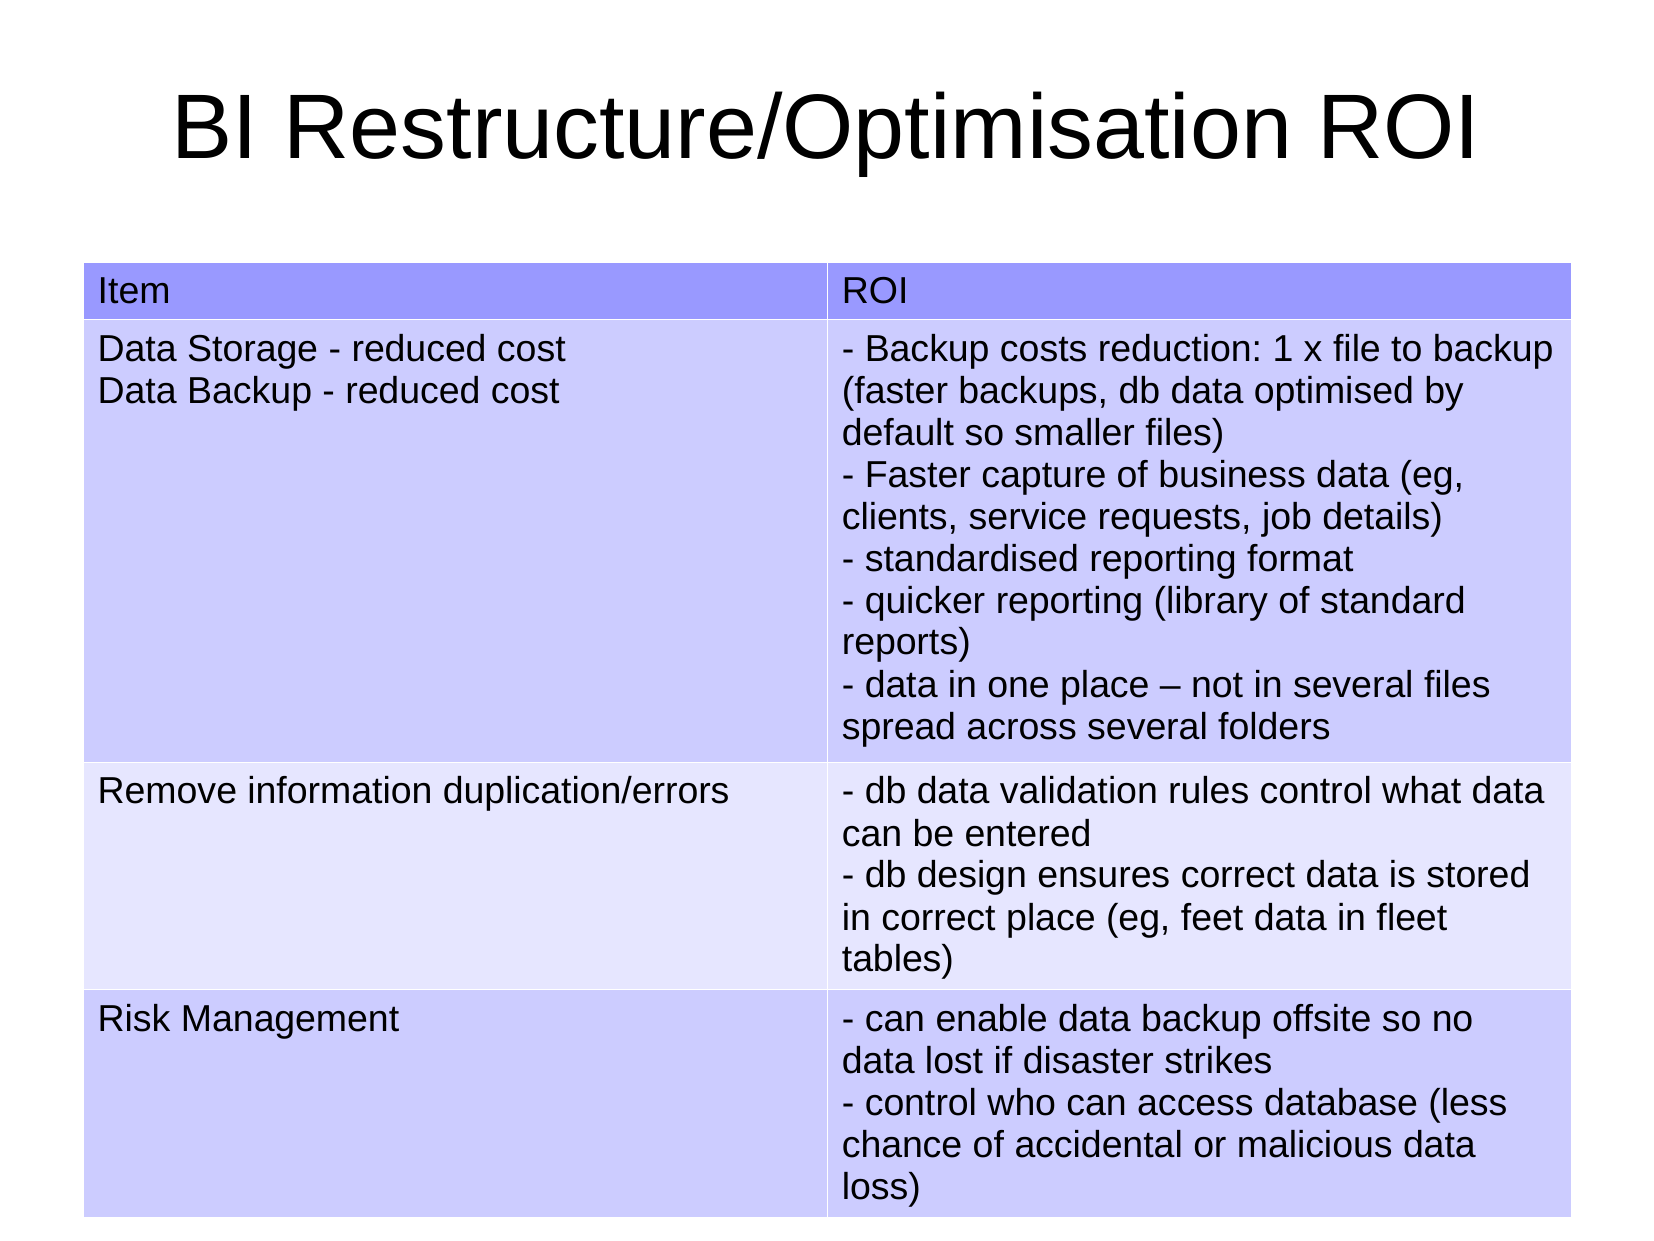

# BI Restructure/Optimisation ROI
| Item | ROI |
| --- | --- |
| Data Storage - reduced cost Data Backup - reduced cost | - Backup costs reduction: 1 x file to backup (faster backups, db data optimised by default so smaller files) - Faster capture of business data (eg, clients, service requests, job details) - standardised reporting format - quicker reporting (library of standard reports) - data in one place – not in several files spread across several folders |
| Remove information duplication/errors | - db data validation rules control what data can be entered - db design ensures correct data is stored in correct place (eg, feet data in fleet tables) |
| Risk Management | - can enable data backup offsite so no data lost if disaster strikes - control who can access database (less chance of accidental or malicious data loss) |